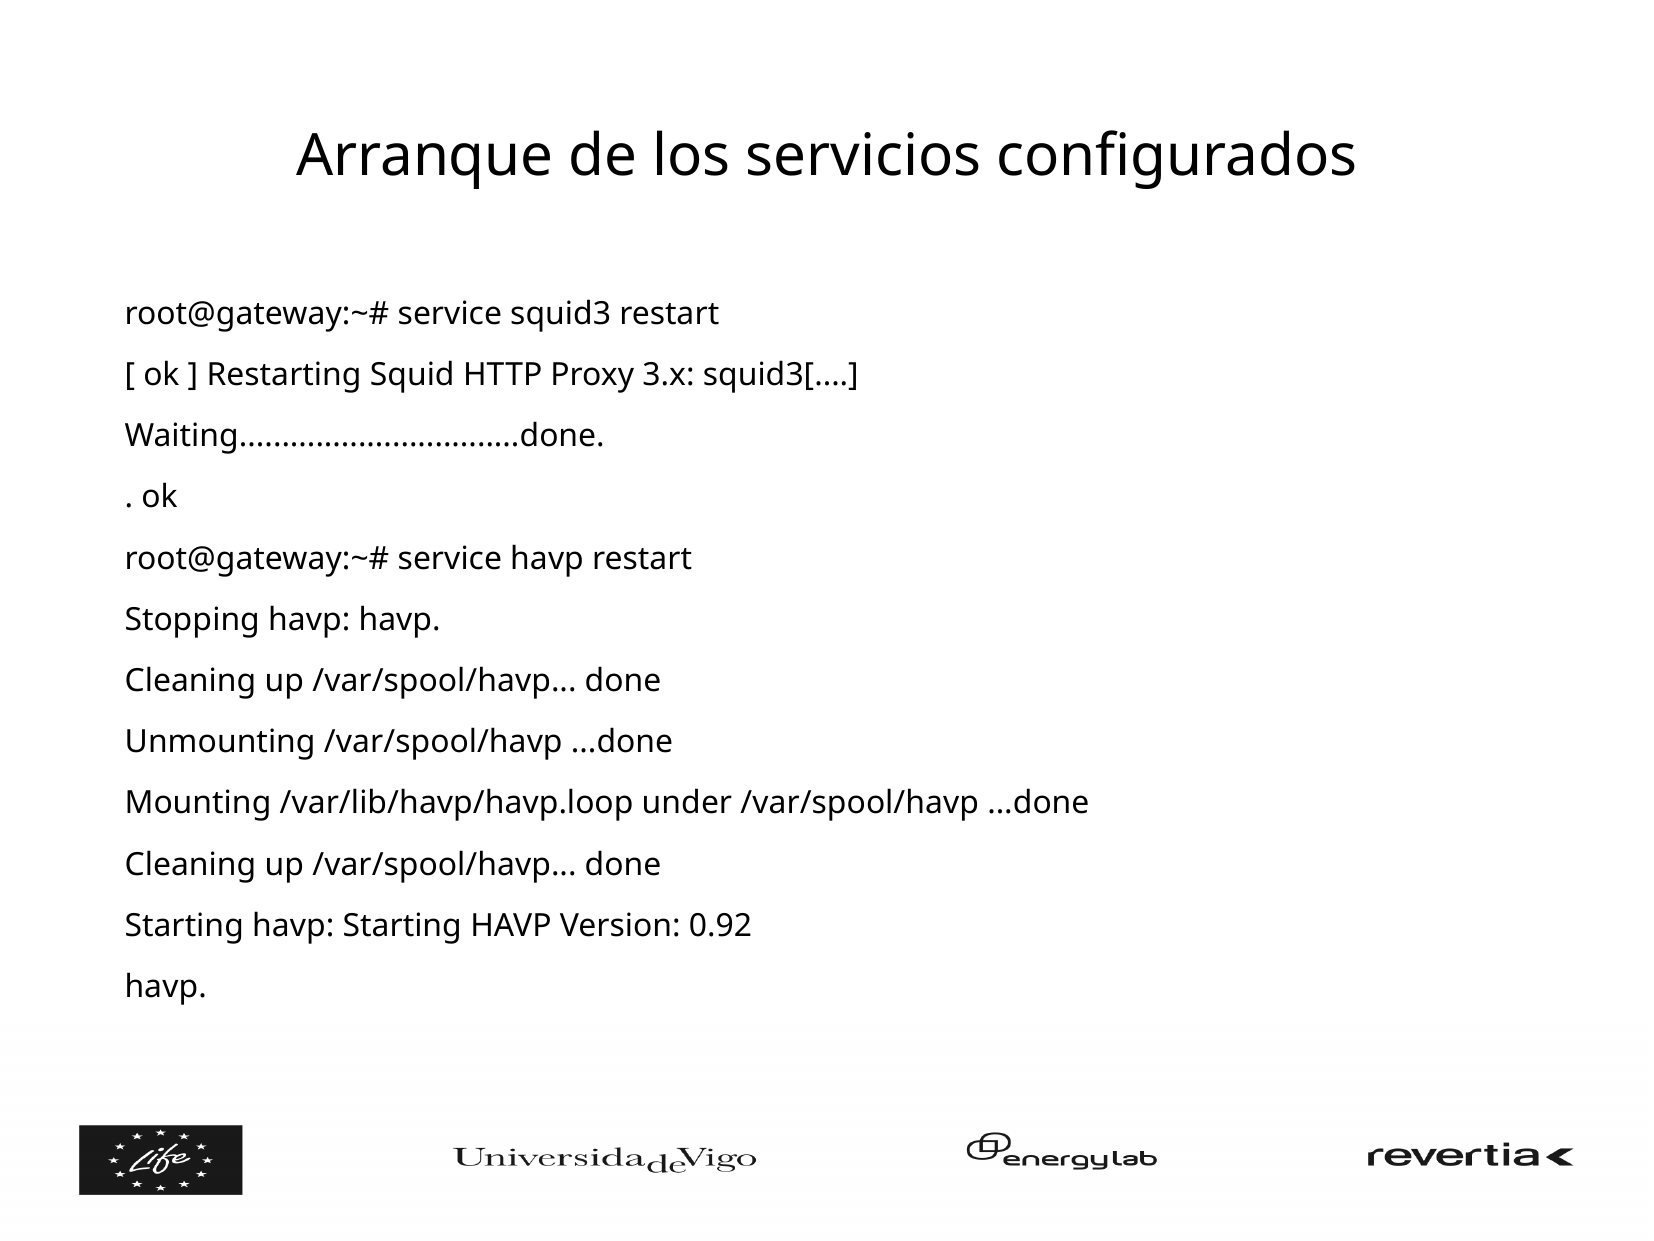

# Arranque de los servicios configurados
root@gateway:~# service squid3 restart
[ ok ] Restarting Squid HTTP Proxy 3.x: squid3[....]
Waiting.................................done.
. ok
root@gateway:~# service havp restart
Stopping havp: havp.
Cleaning up /var/spool/havp... done
Unmounting /var/spool/havp ...done
Mounting /var/lib/havp/havp.loop under /var/spool/havp ...done
Cleaning up /var/spool/havp... done
Starting havp: Starting HAVP Version: 0.92
havp.